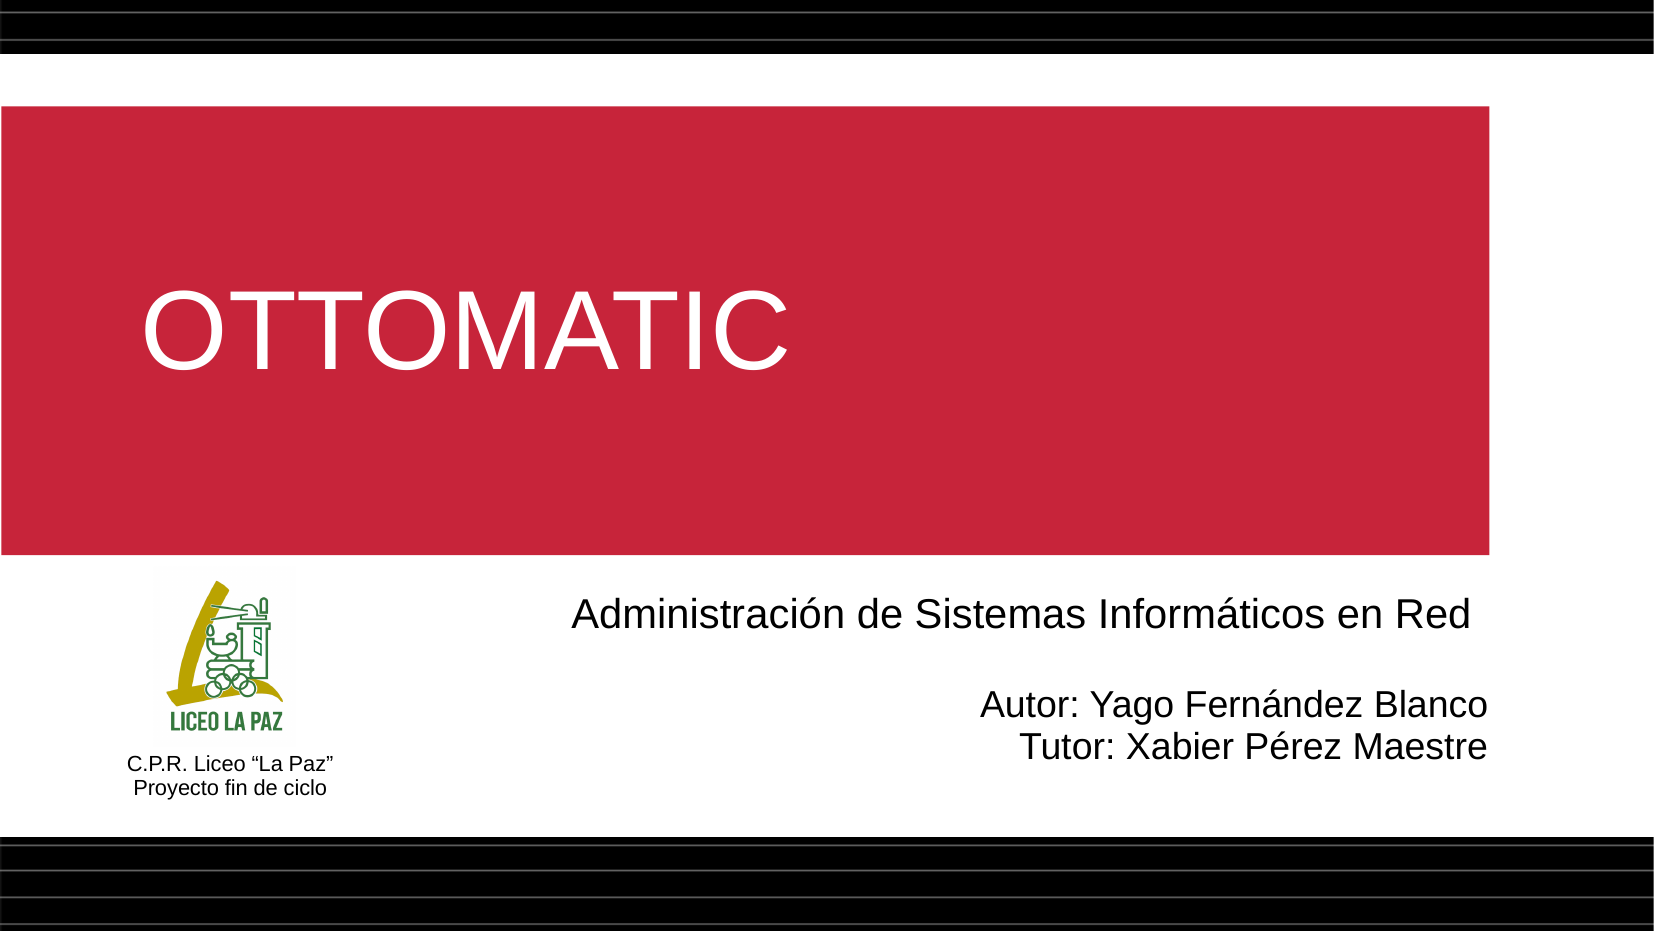

# OTTOMATIC
Administración de Sistemas Informáticos en Red
Autor: Yago Fernández Blanco
Tutor: Xabier Pérez Maestre
C.P.R. Liceo “La Paz”
Proyecto fin de ciclo